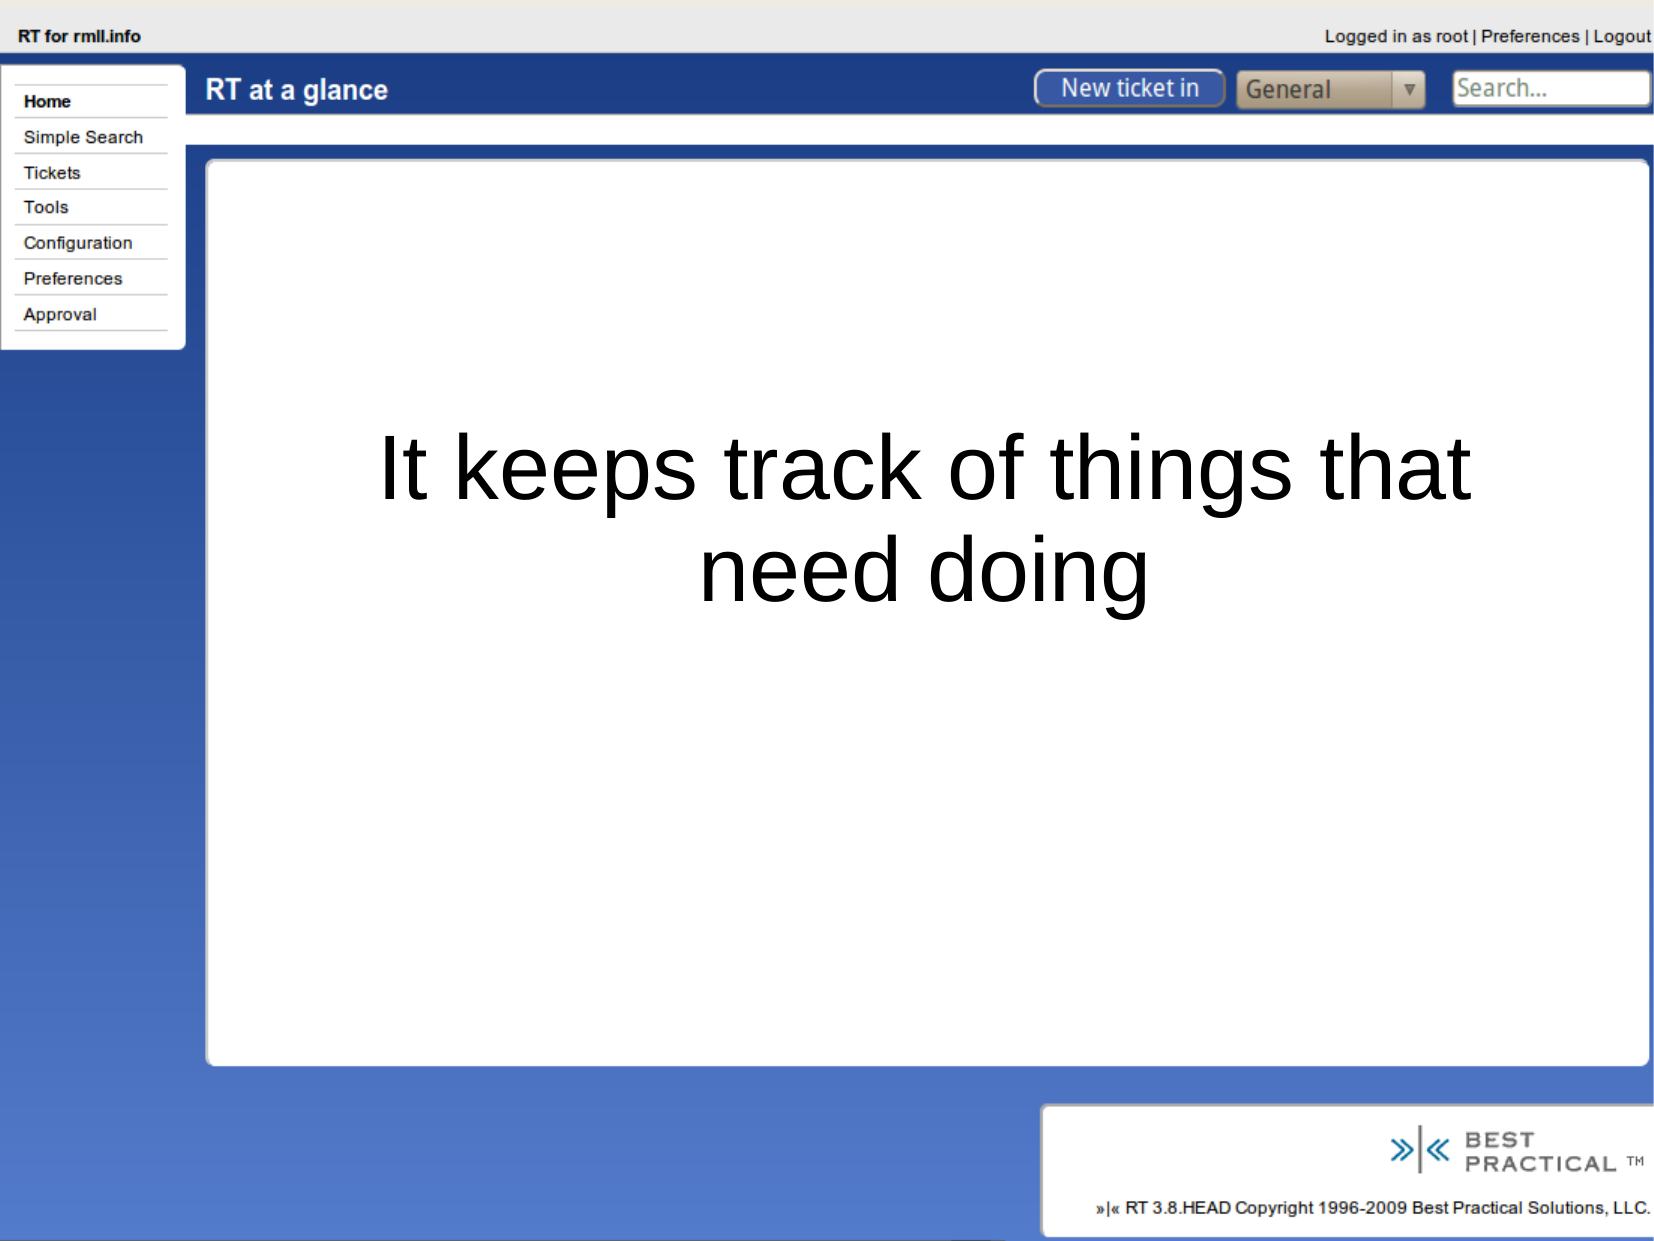

# It keeps track of things that need doing